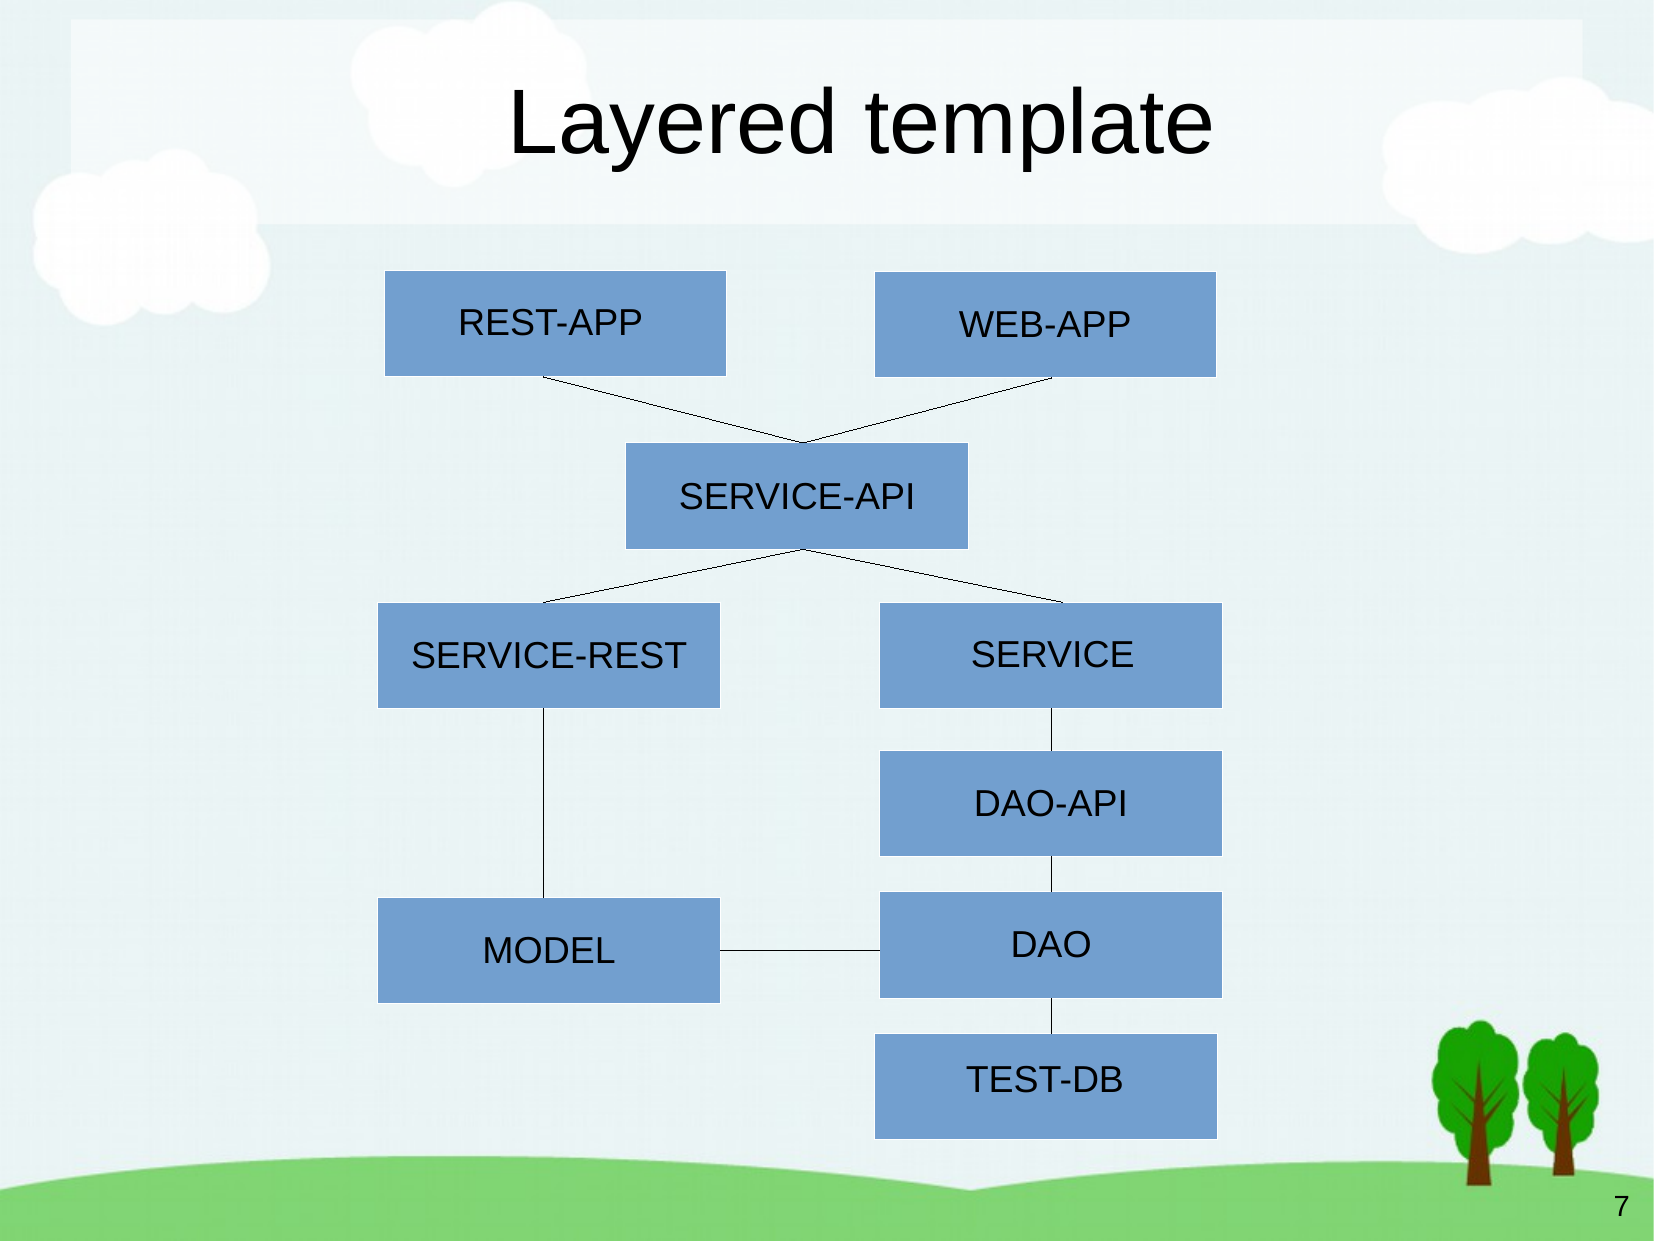

# Layered template
WEB-APP
REST-APP
SERVICE-API
SERVICE-REST
 SERVICE
DAO-API
DAO
MODEL
 TEST-DB
7